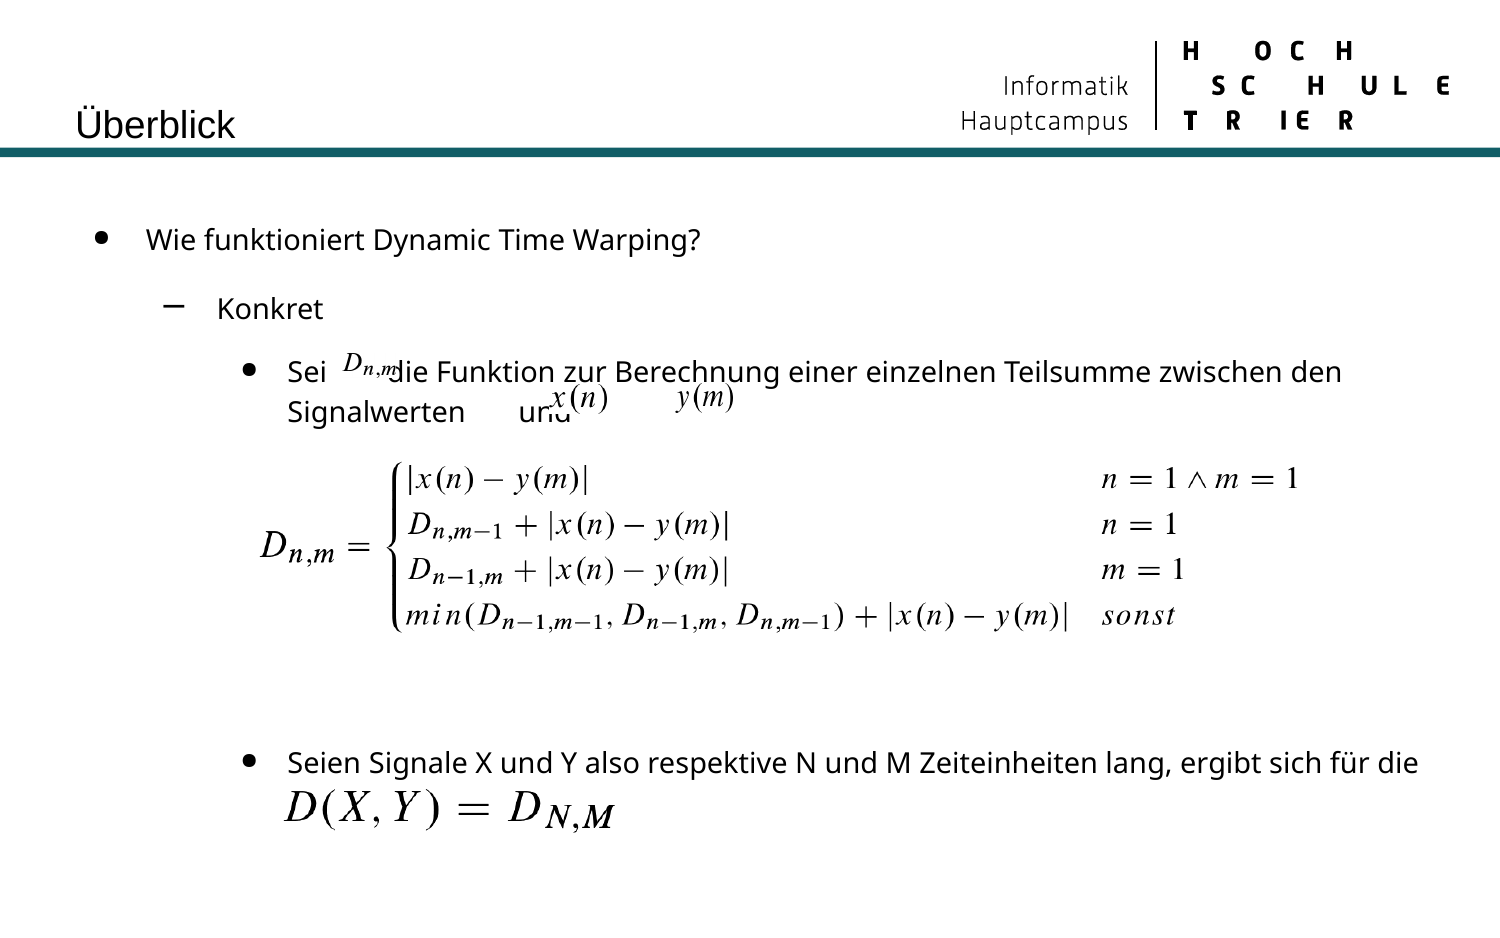

# Überblick
Wie funktioniert Dynamic Time Warping?
Konkret
Sei die Funktion zur Berechnung einer einzelnen Teilsumme zwischen den Signalwerten und
Seien Signale X und Y also respektive N und M Zeiteinheiten lang, ergibt sich für die Gesamtdistanz D: